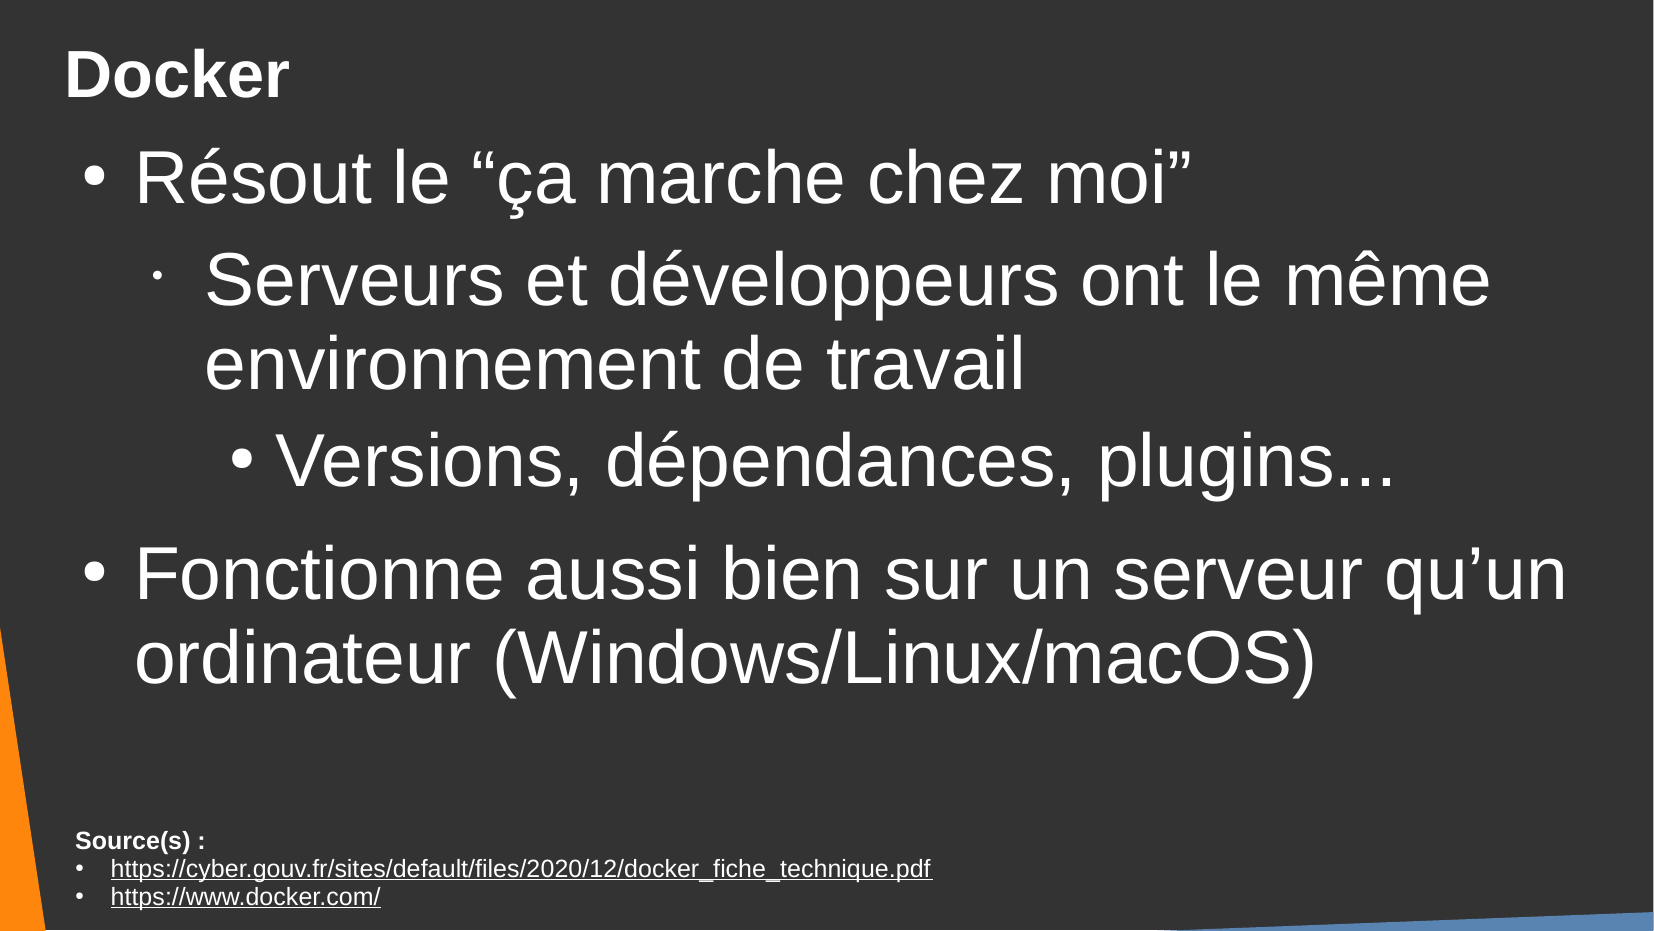

# Docker
Résout le “ça marche chez moi”
Serveurs et développeurs ont le même environnement de travail
Versions, dépendances, plugins...
Fonctionne aussi bien sur un serveur qu’un ordinateur (Windows/Linux/macOS)
Source(s) :
https://cyber.gouv.fr/sites/default/files/2020/12/docker_fiche_technique.pdf
https://www.docker.com/